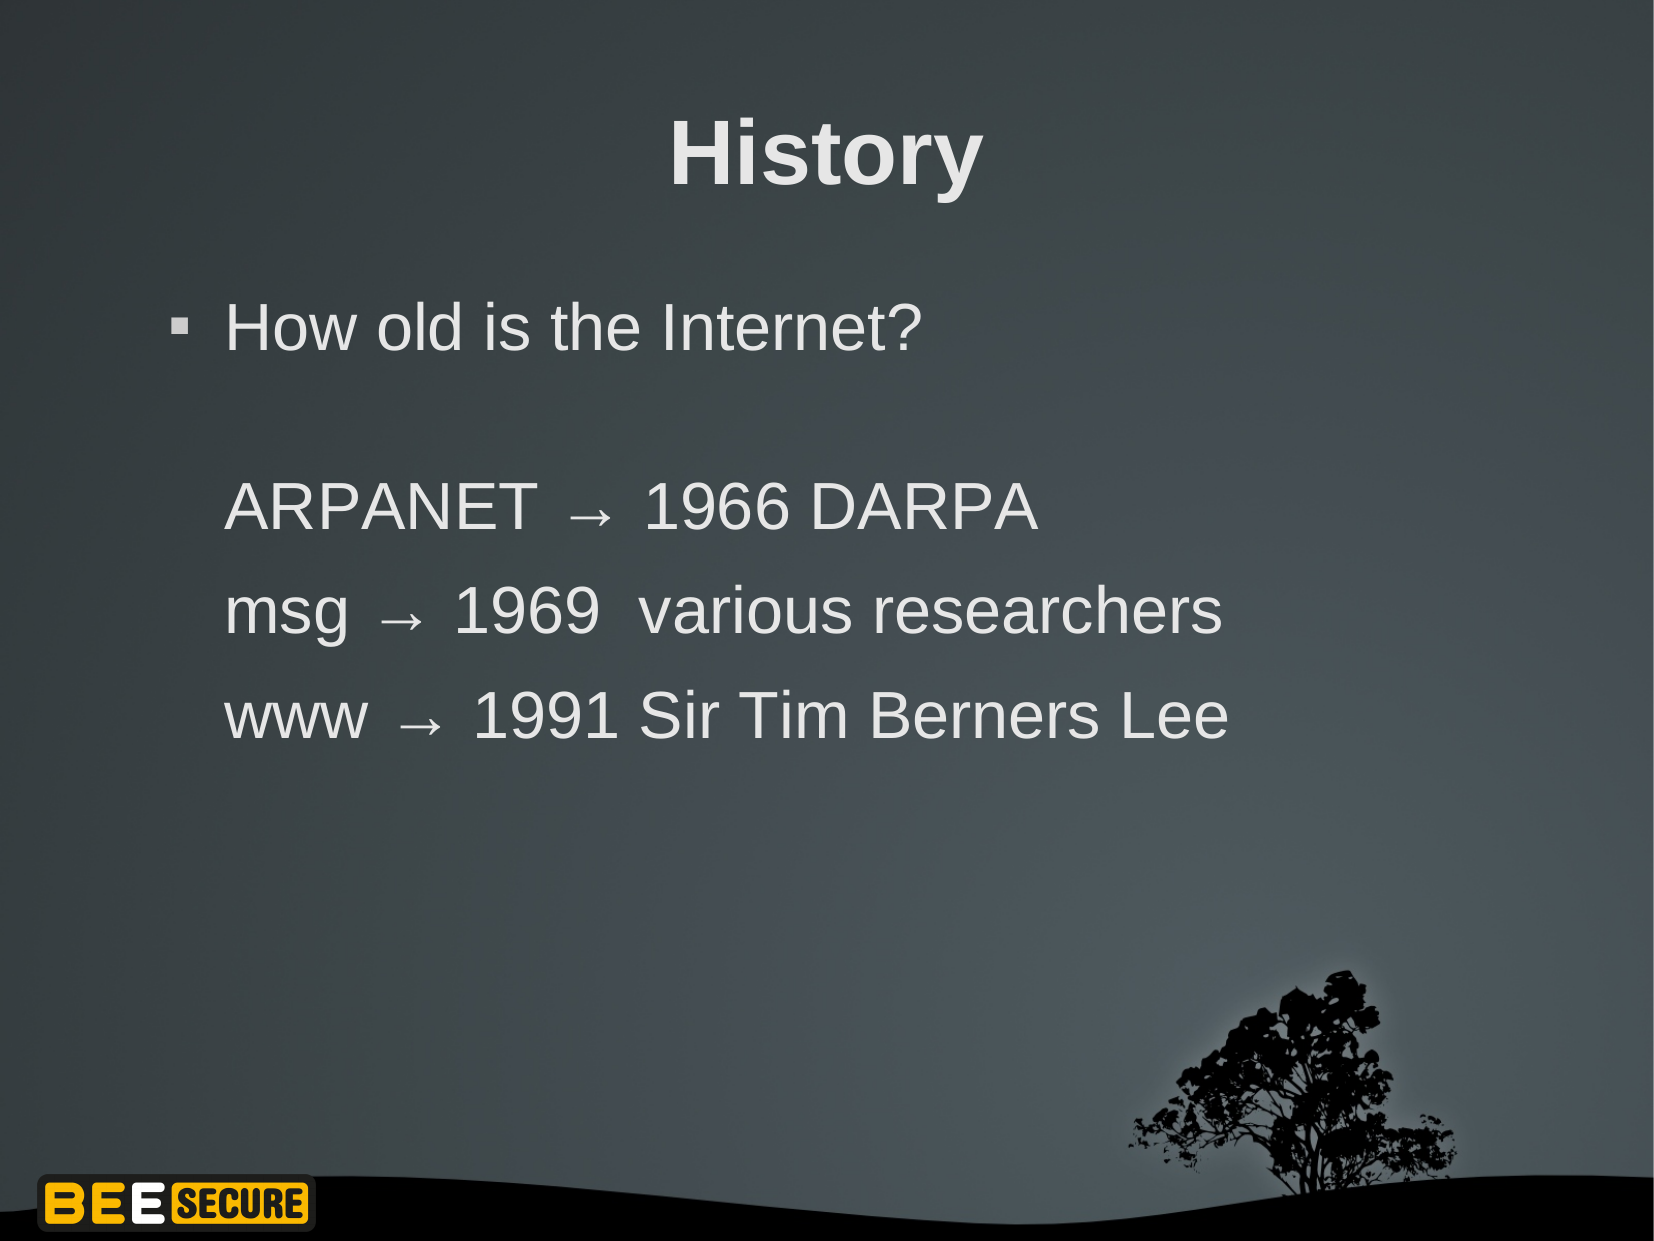

# History
How old is the Internet?
ARPANET → 1966 DARPA
msg → 1969 various researchers
www → 1991 Sir Tim Berners Lee